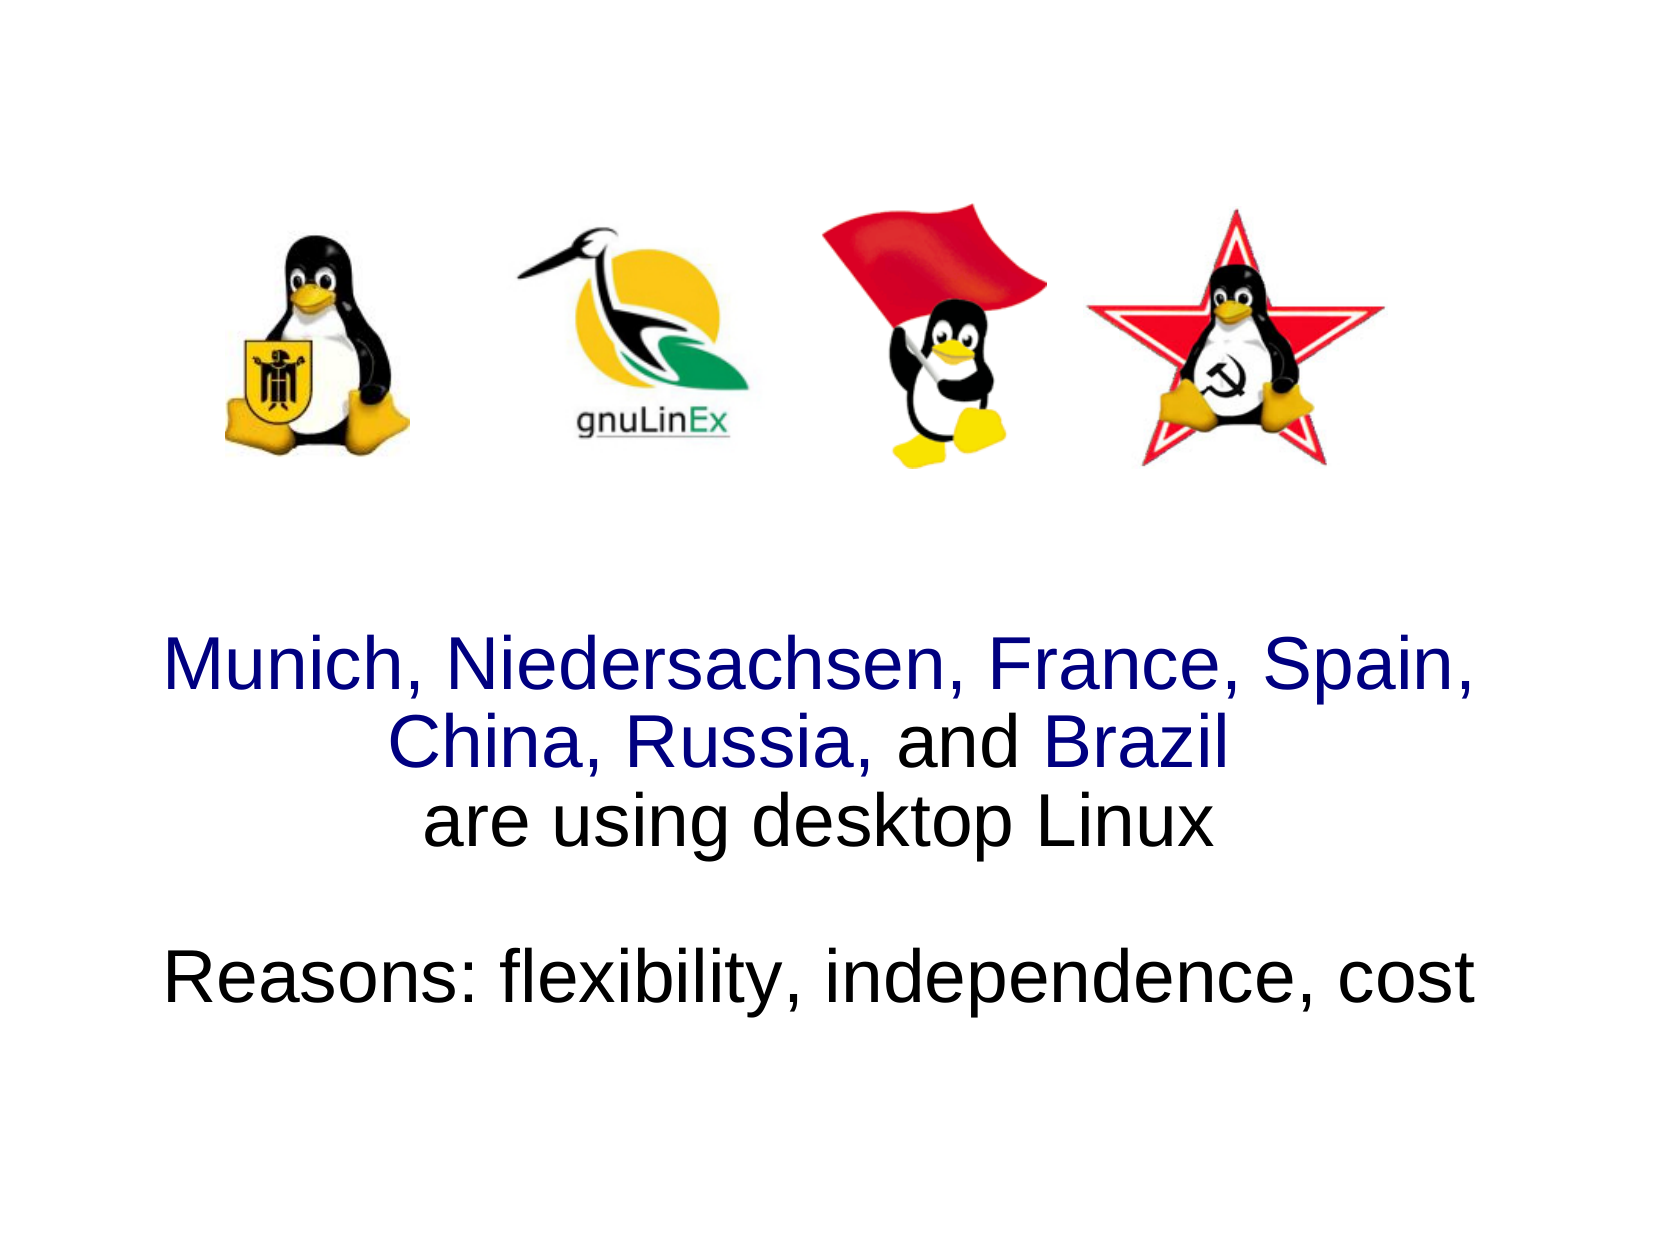

# Munich, Niedersachsen, France, Spain, China, Russia, and Brazil are using desktop Linux Reasons: flexibility, independence, cost